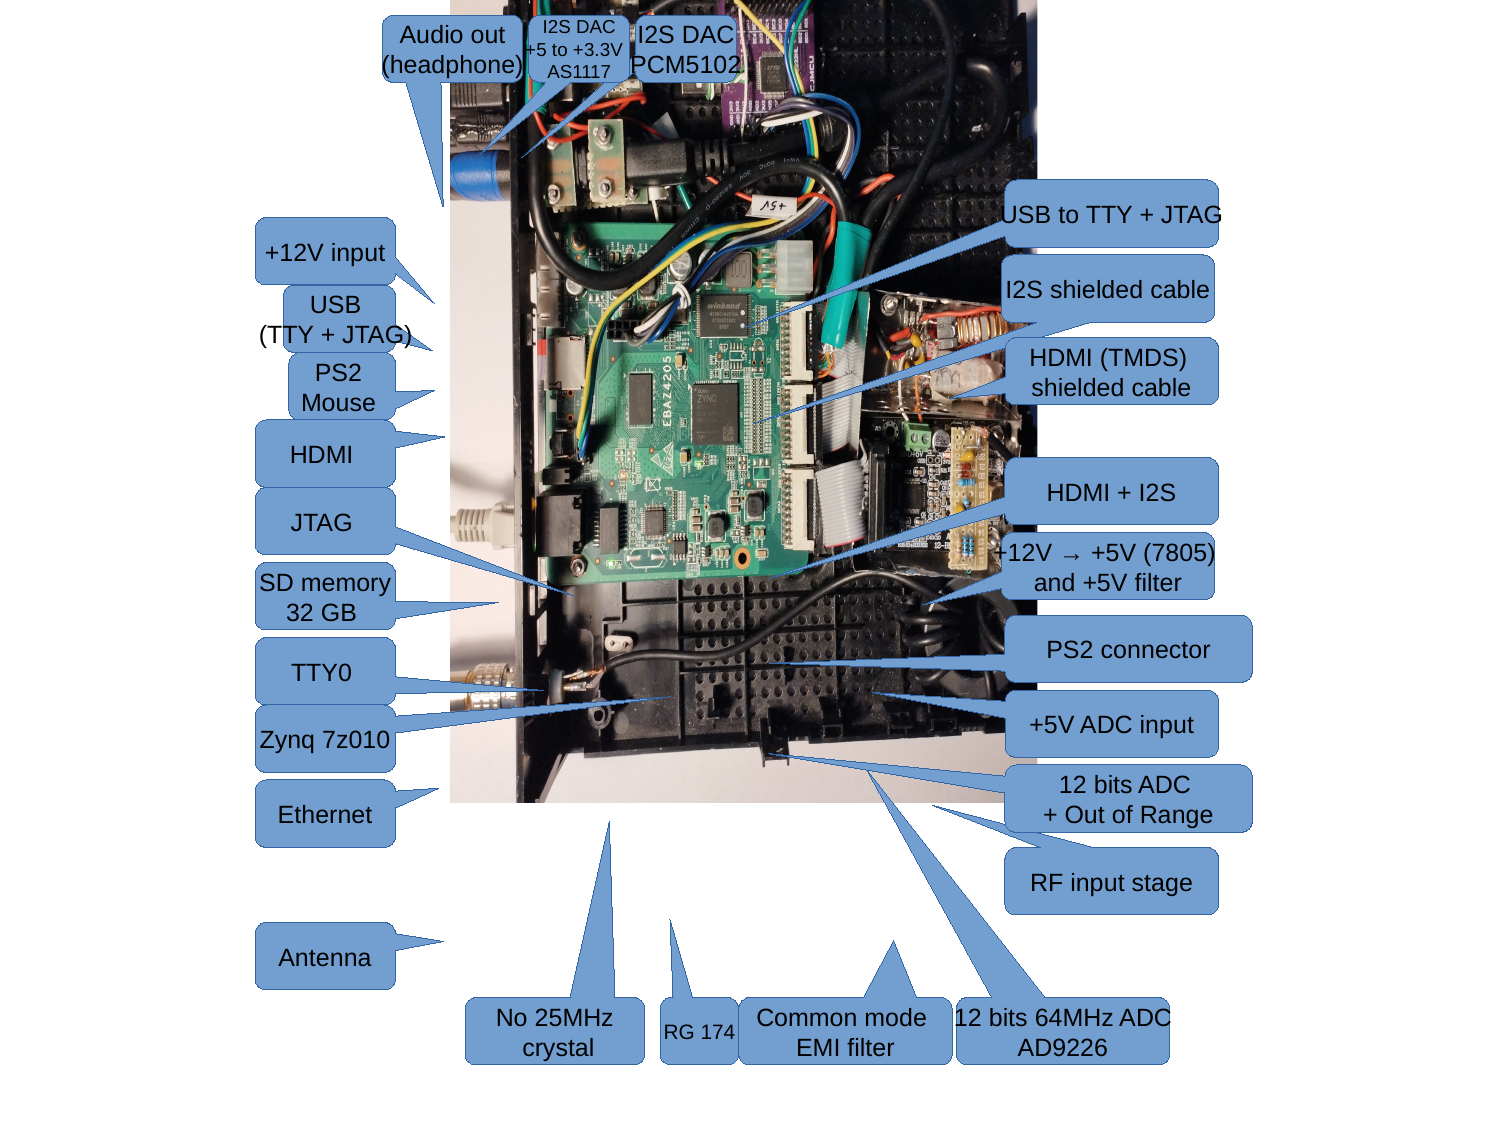

Audio out
(headphone)
I2S DAC
+5 to +3.3V
AS1117
I2S DAC
PCM5102
USB to TTY + JTAG
+12V input
I2S shielded cable
USB
(TTY + JTAG)
HDMI (TMDS)
shielded cable
PS2
Mouse
HDMI
HDMI + I2S
JTAG
+12V → +5V (7805)
and +5V filter
SD memory
32 GB
PS2 connector
TTY0
+5V ADC input
Zynq 7z010
12 bits ADC
+ Out of Range
Ethernet
RF input stage
Antenna
No 25MHz
 crystal
RG 174
Common mode
EMI filter
12 bits 64MHz ADC
AD9226